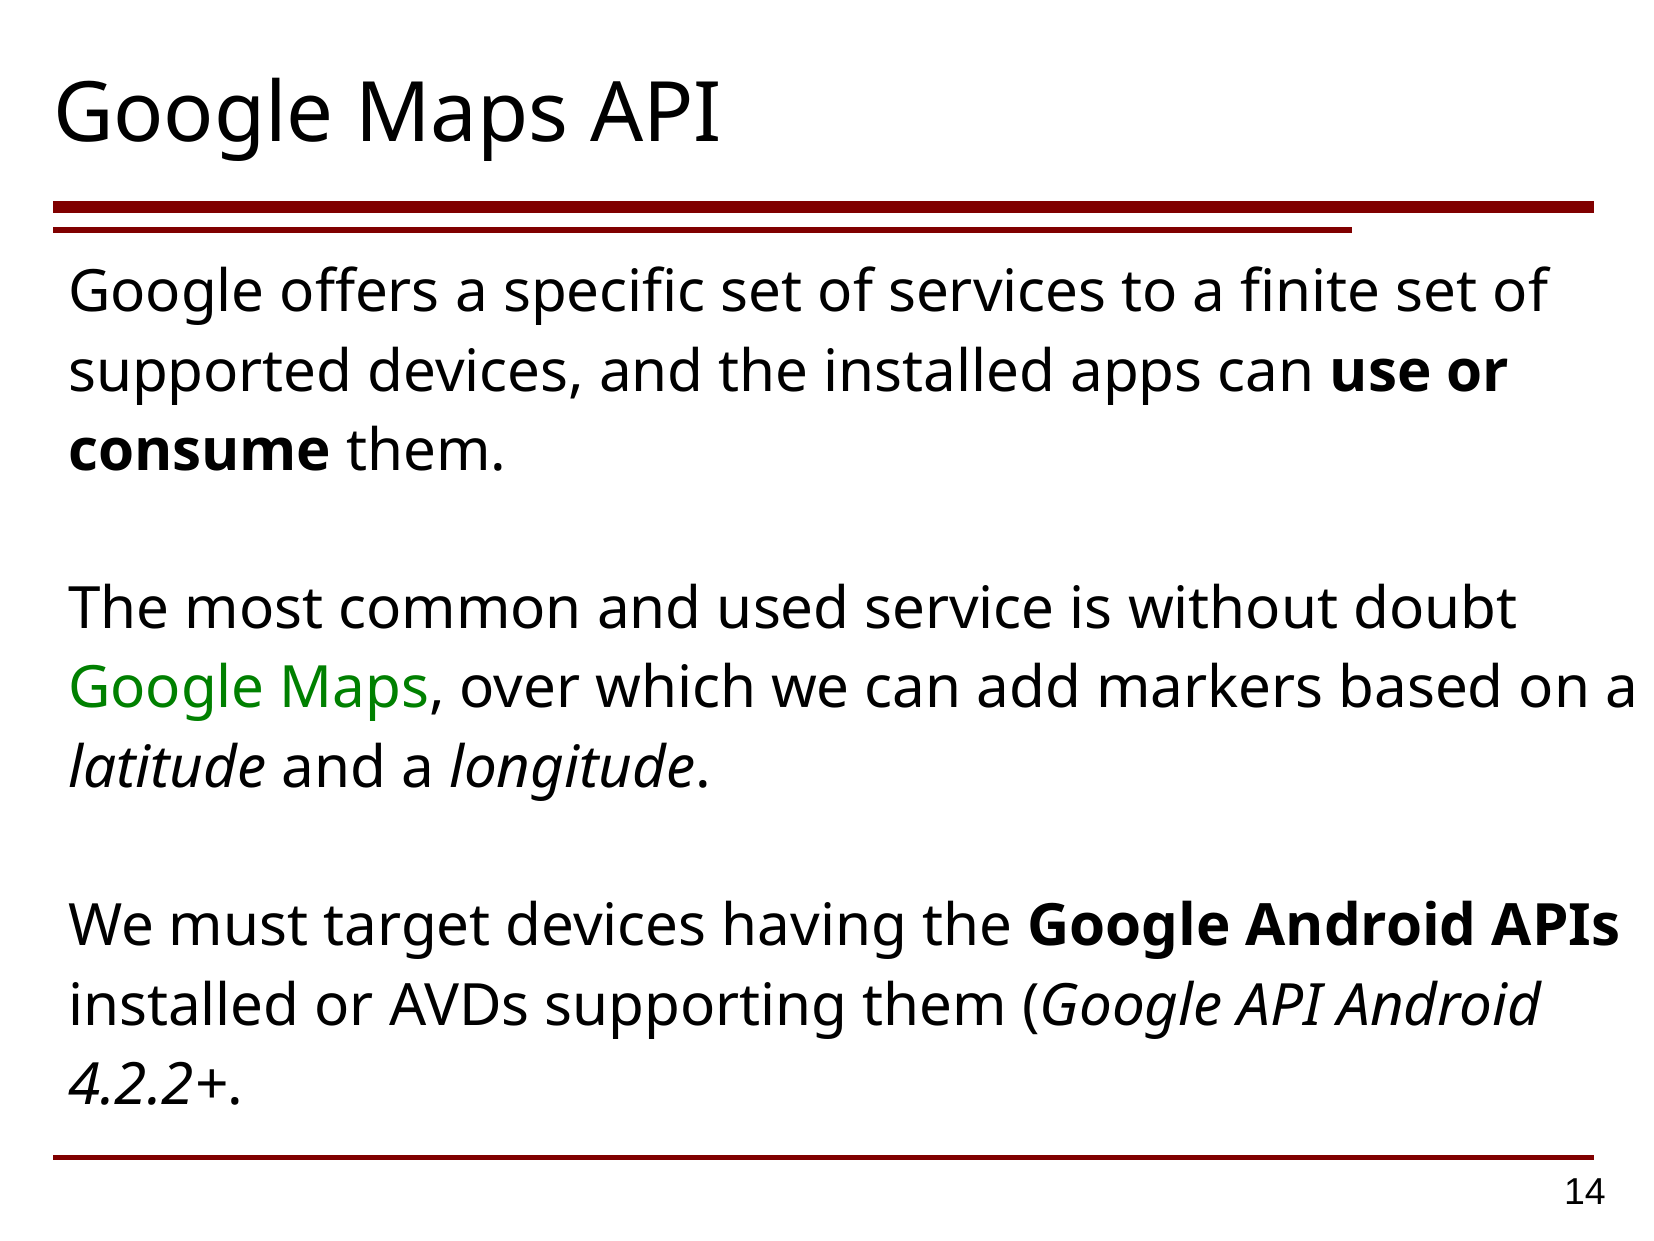

# Google Maps API
Google offers a specific set of services to a finite set of
supported devices, and the installed apps can use or
consume them.
The most common and used service is without doubt
Google Maps, over which we can add markers based on a
latitude and a longitude.
We must target devices having the Google Android APIs
installed or AVDs supporting them (Google API Android
4.2.2+.